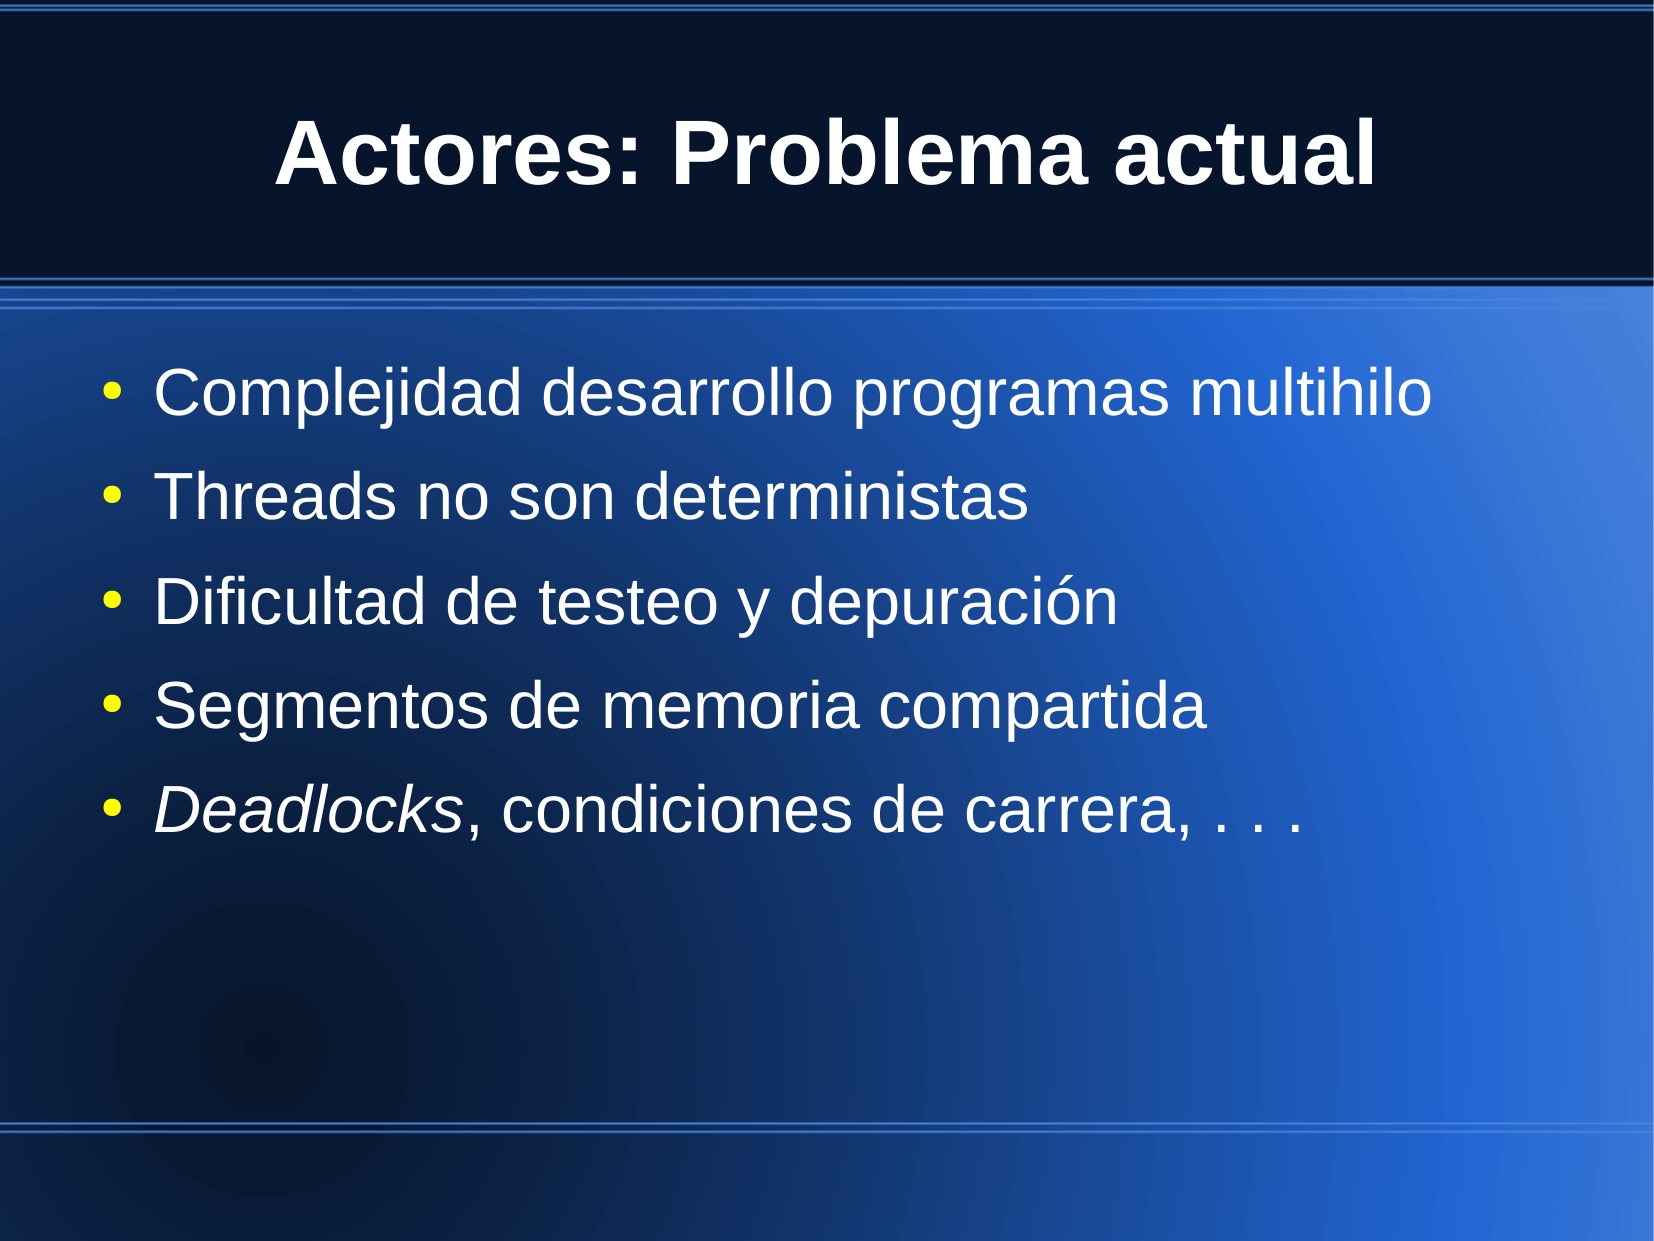

# Actores: Problema actual
Complejidad desarrollo programas multihilo
Threads no son deterministas
Dificultad de testeo y depuración
Segmentos de memoria compartida
Deadlocks, condiciones de carrera, . . .